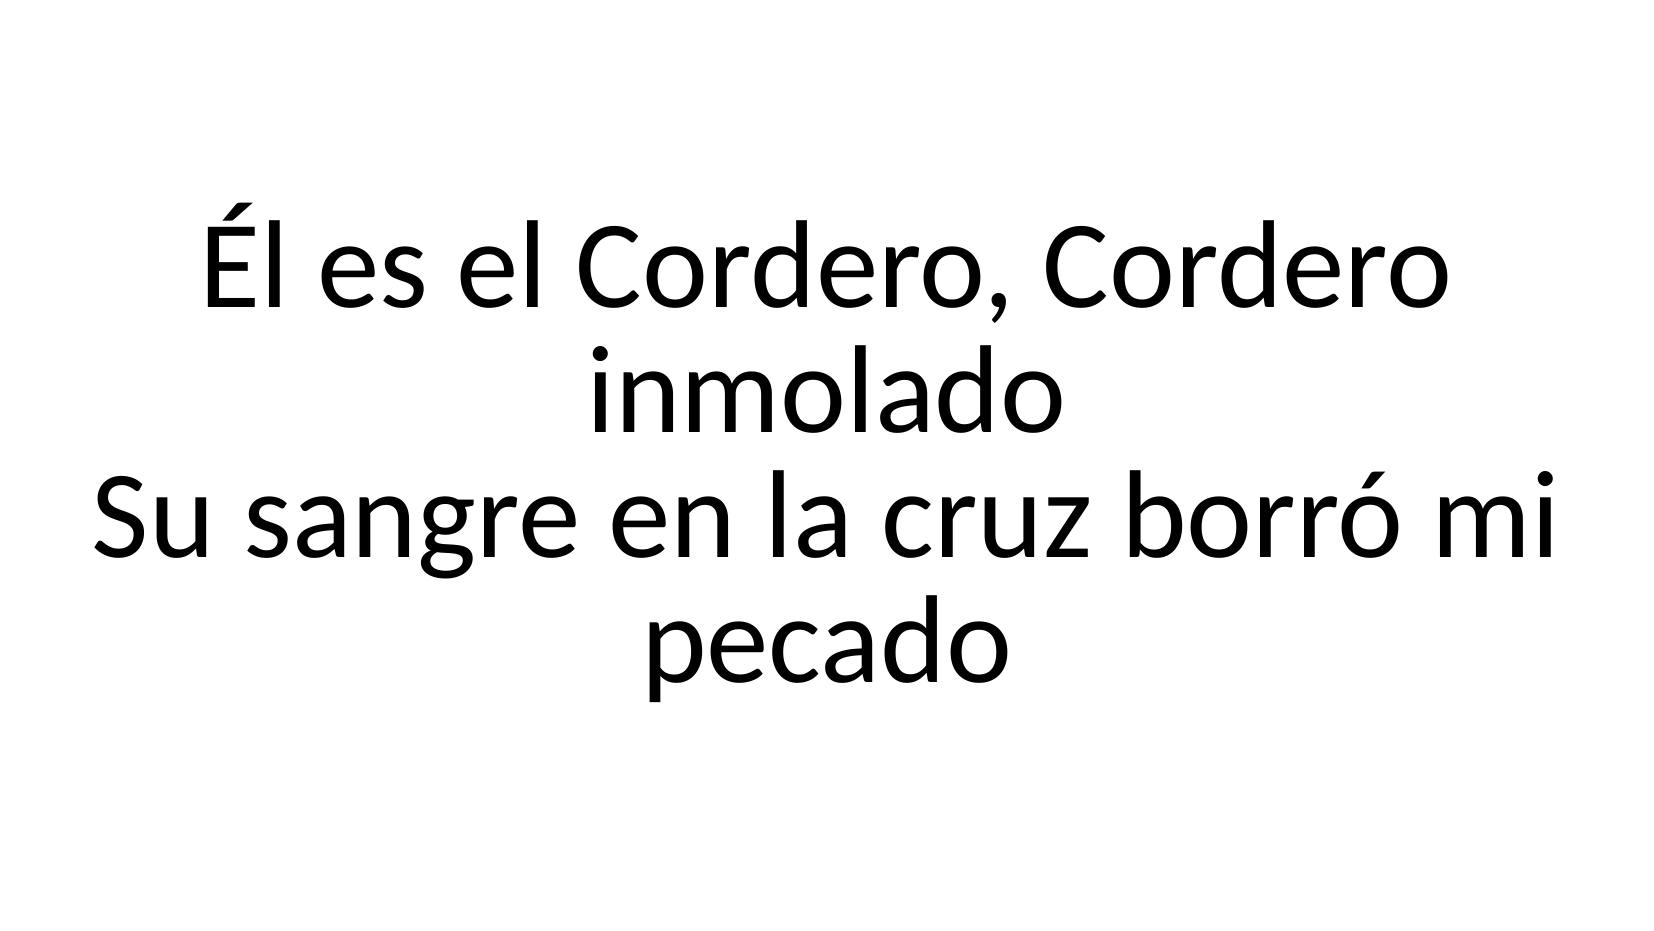

# Él es el Cordero, Cordero inmolado Su sangre en la cruz borró mi pecado